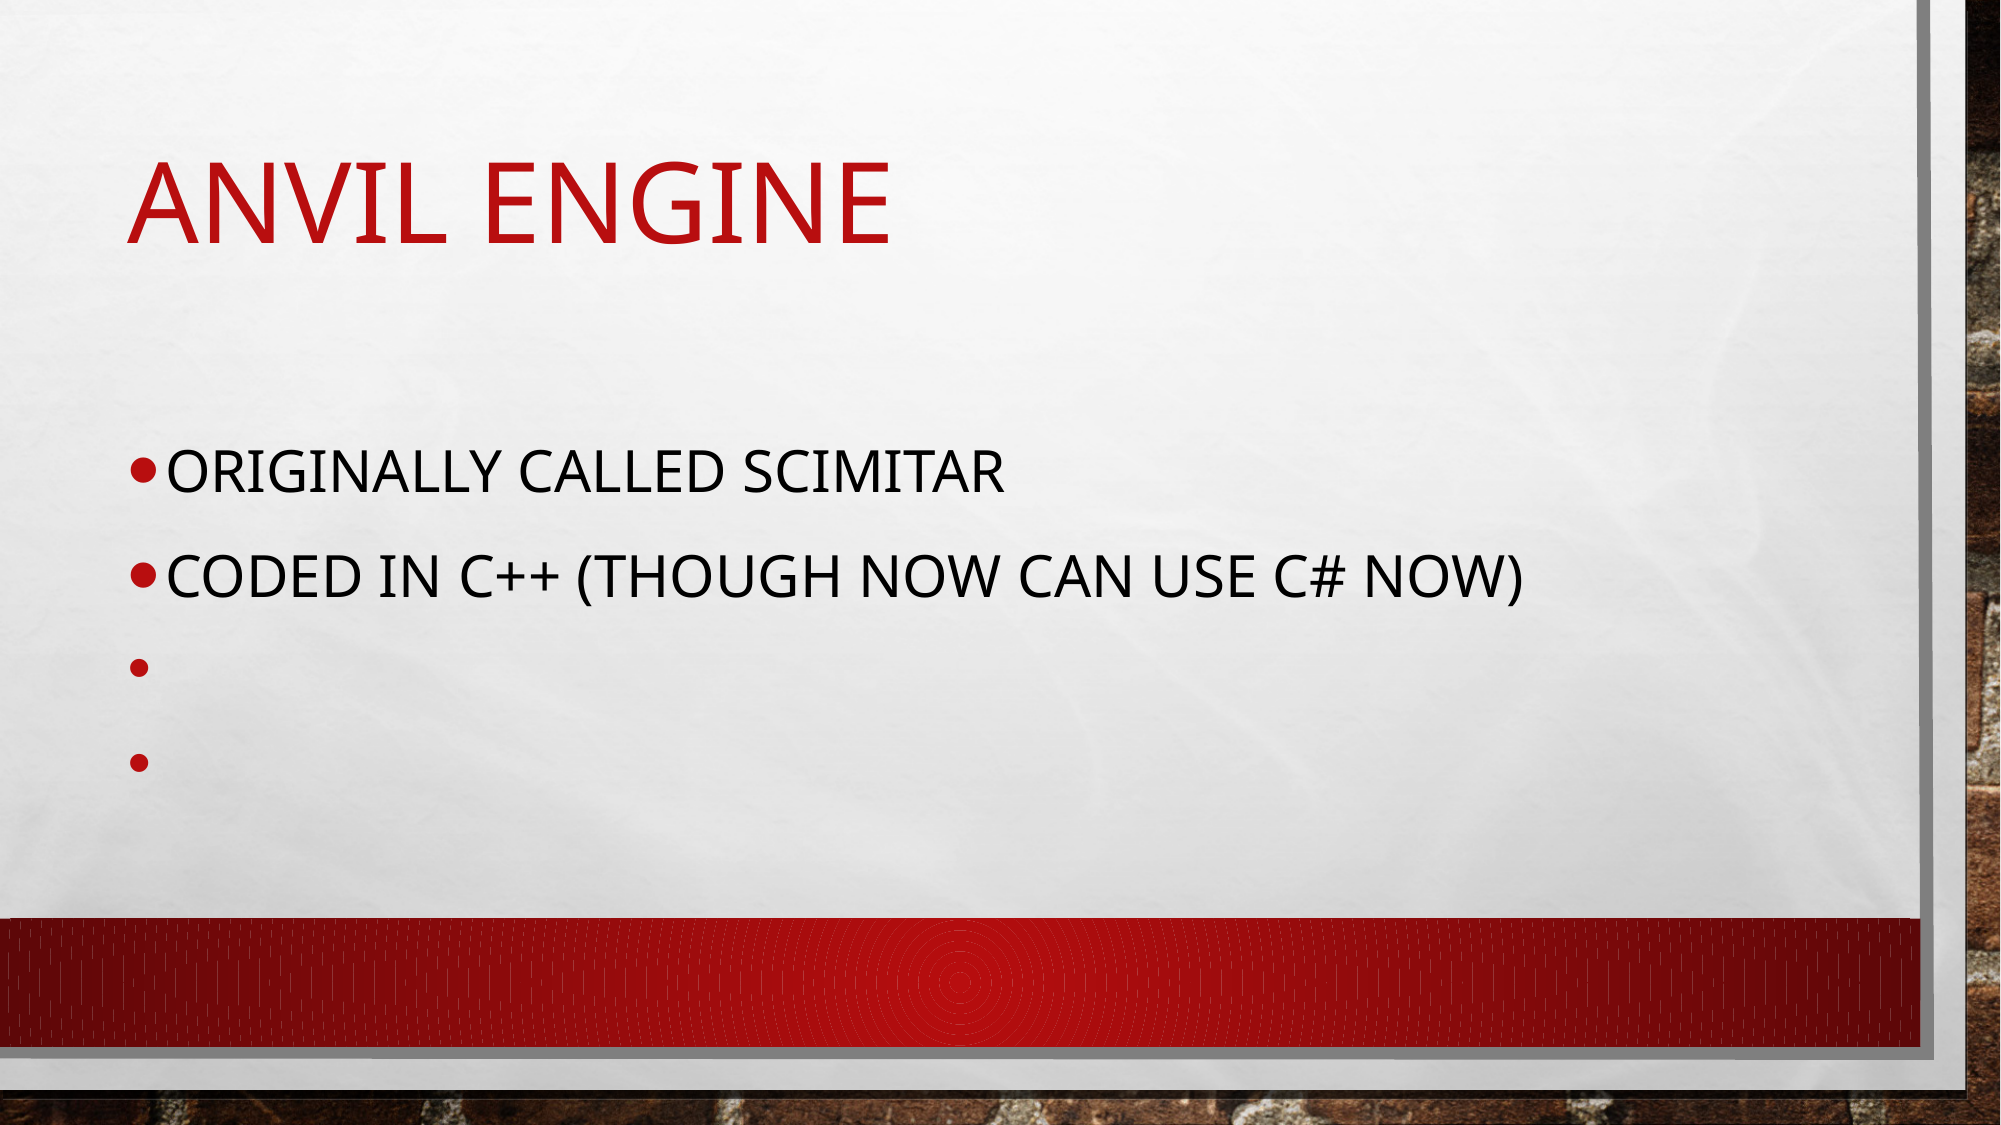

# Anvil Engine
Originally called Scimitar
Coded in C++ (though now can use C# now)